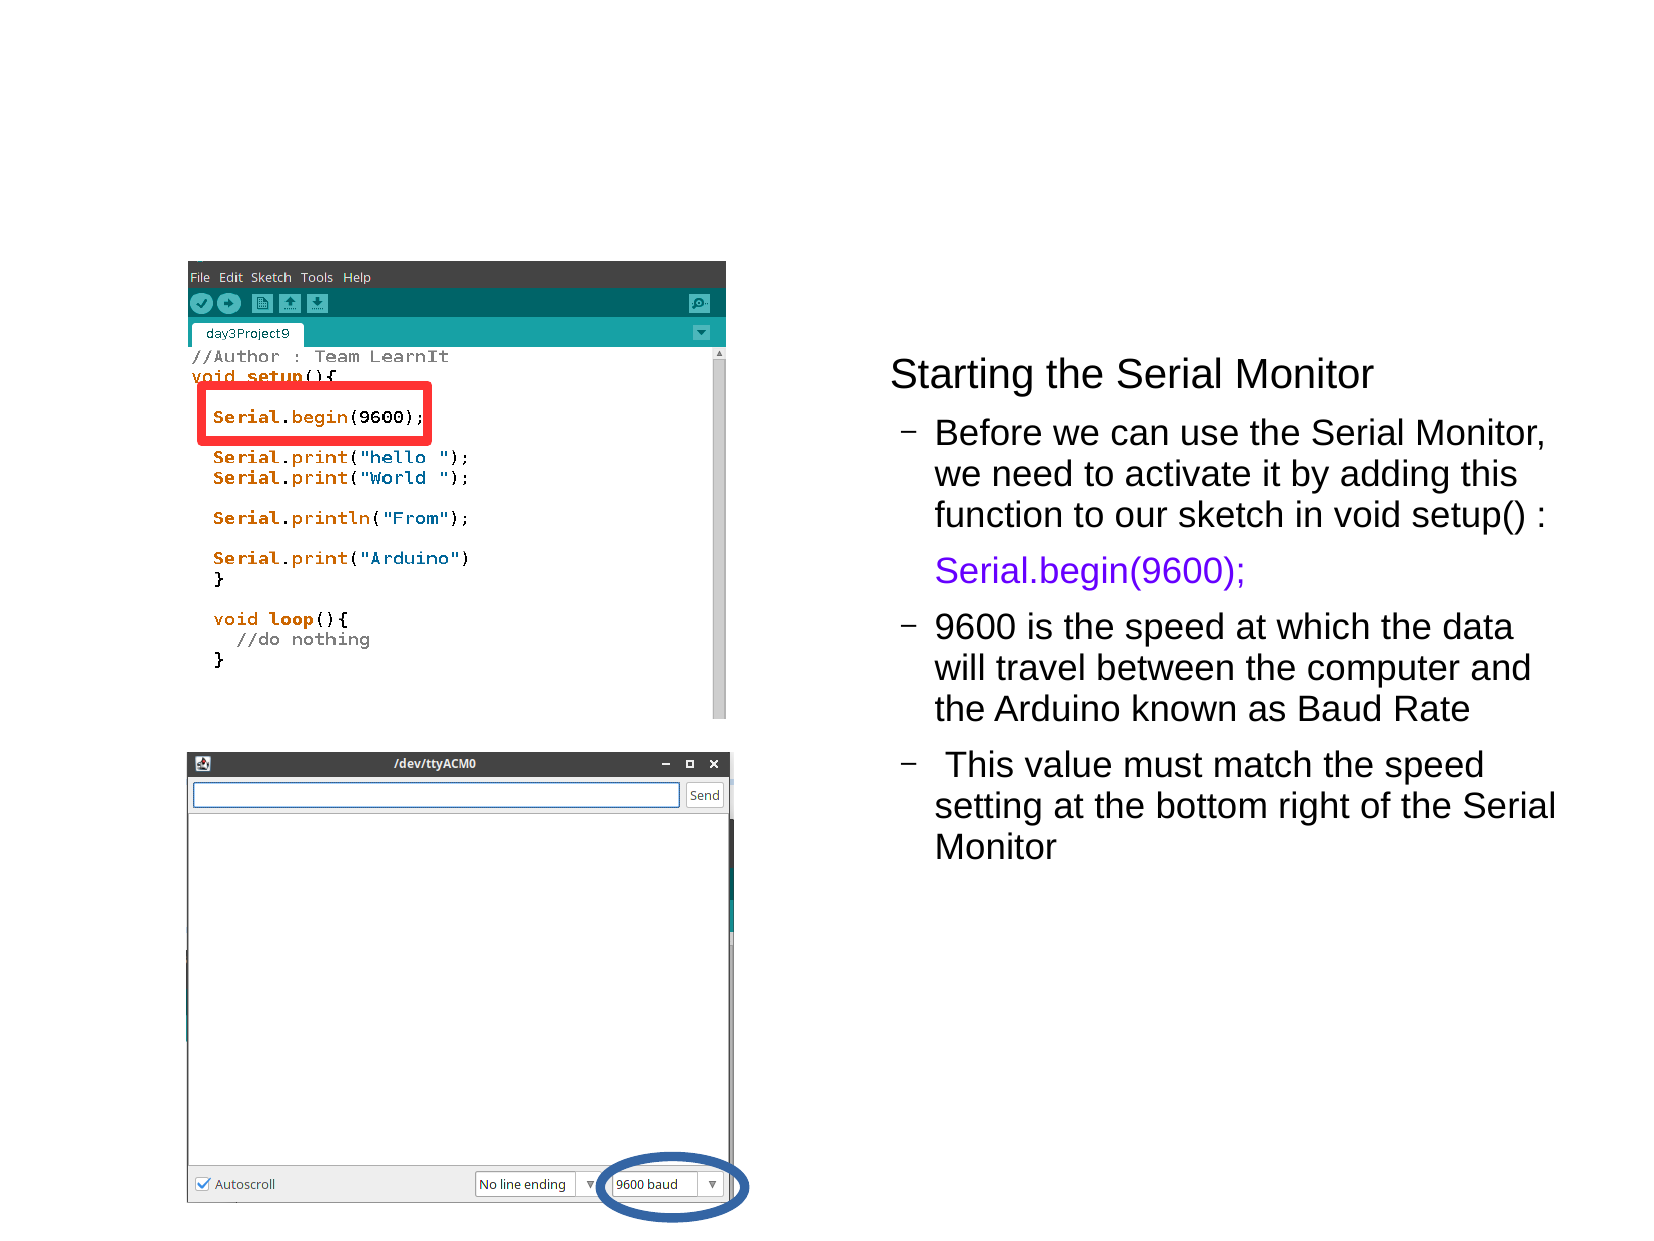

#
Starting the Serial Monitor
Before we can use the Serial Monitor, we need to activate it by adding this function to our sketch in void setup() :
Serial.begin(9600);
9600 is the speed at which the data will travel between the computer and the Arduino known as Baud Rate
 This value must match the speed setting at the bottom right of the Serial Monitor